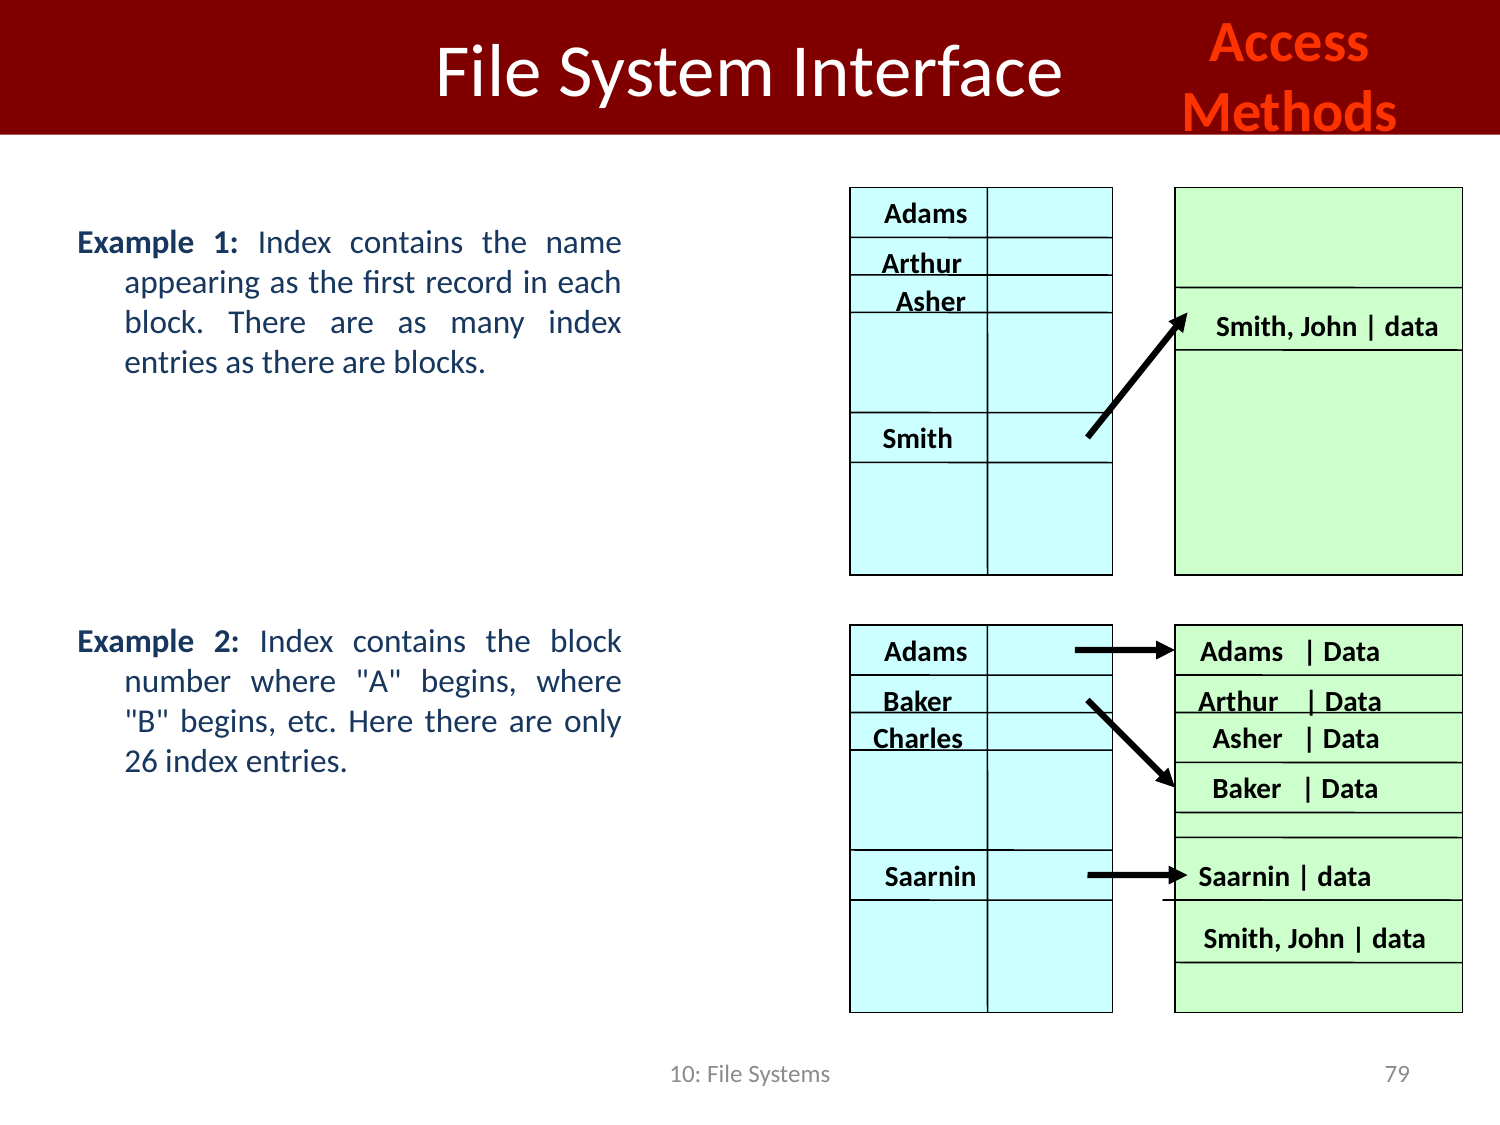

Access
Methods
File System Interface
Adams
# Example 1: Index contains the name appearing as the first record in each block. There are as many index entries as there are blocks.
Example 2: Index contains the block number where "A" begins, where "B" begins, etc. Here there are only 26 index entries.
Arthur
Asher
Smith, John | data
Smith
Adams
Adams | Data
Baker
Arthur | Data
Charles
Asher | Data
Baker | Data
Saarnin
Saarnin | data
Smith, John | data
10: File Systems
79